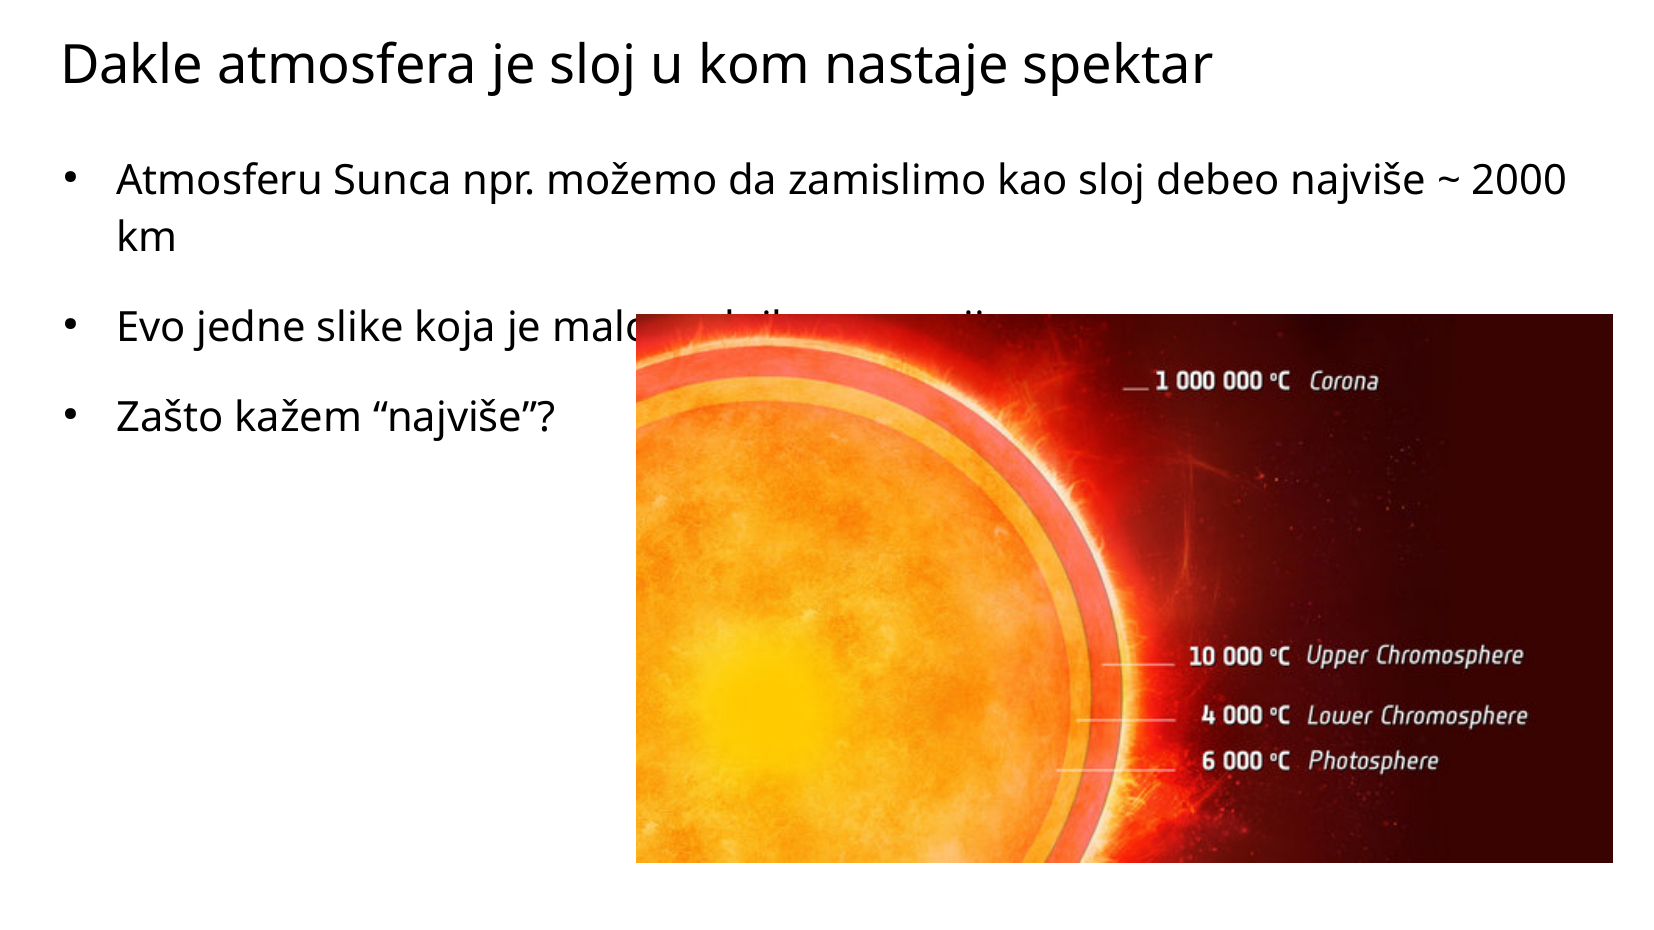

# Dakle atmosfera je sloj u kom nastaje spektar
Atmosferu Sunca npr. možemo da zamislimo kao sloj debeo najviše ~ 2000 km
Evo jedne slike koja je malo realnih proporcija:
Zašto kažem “najviše”?